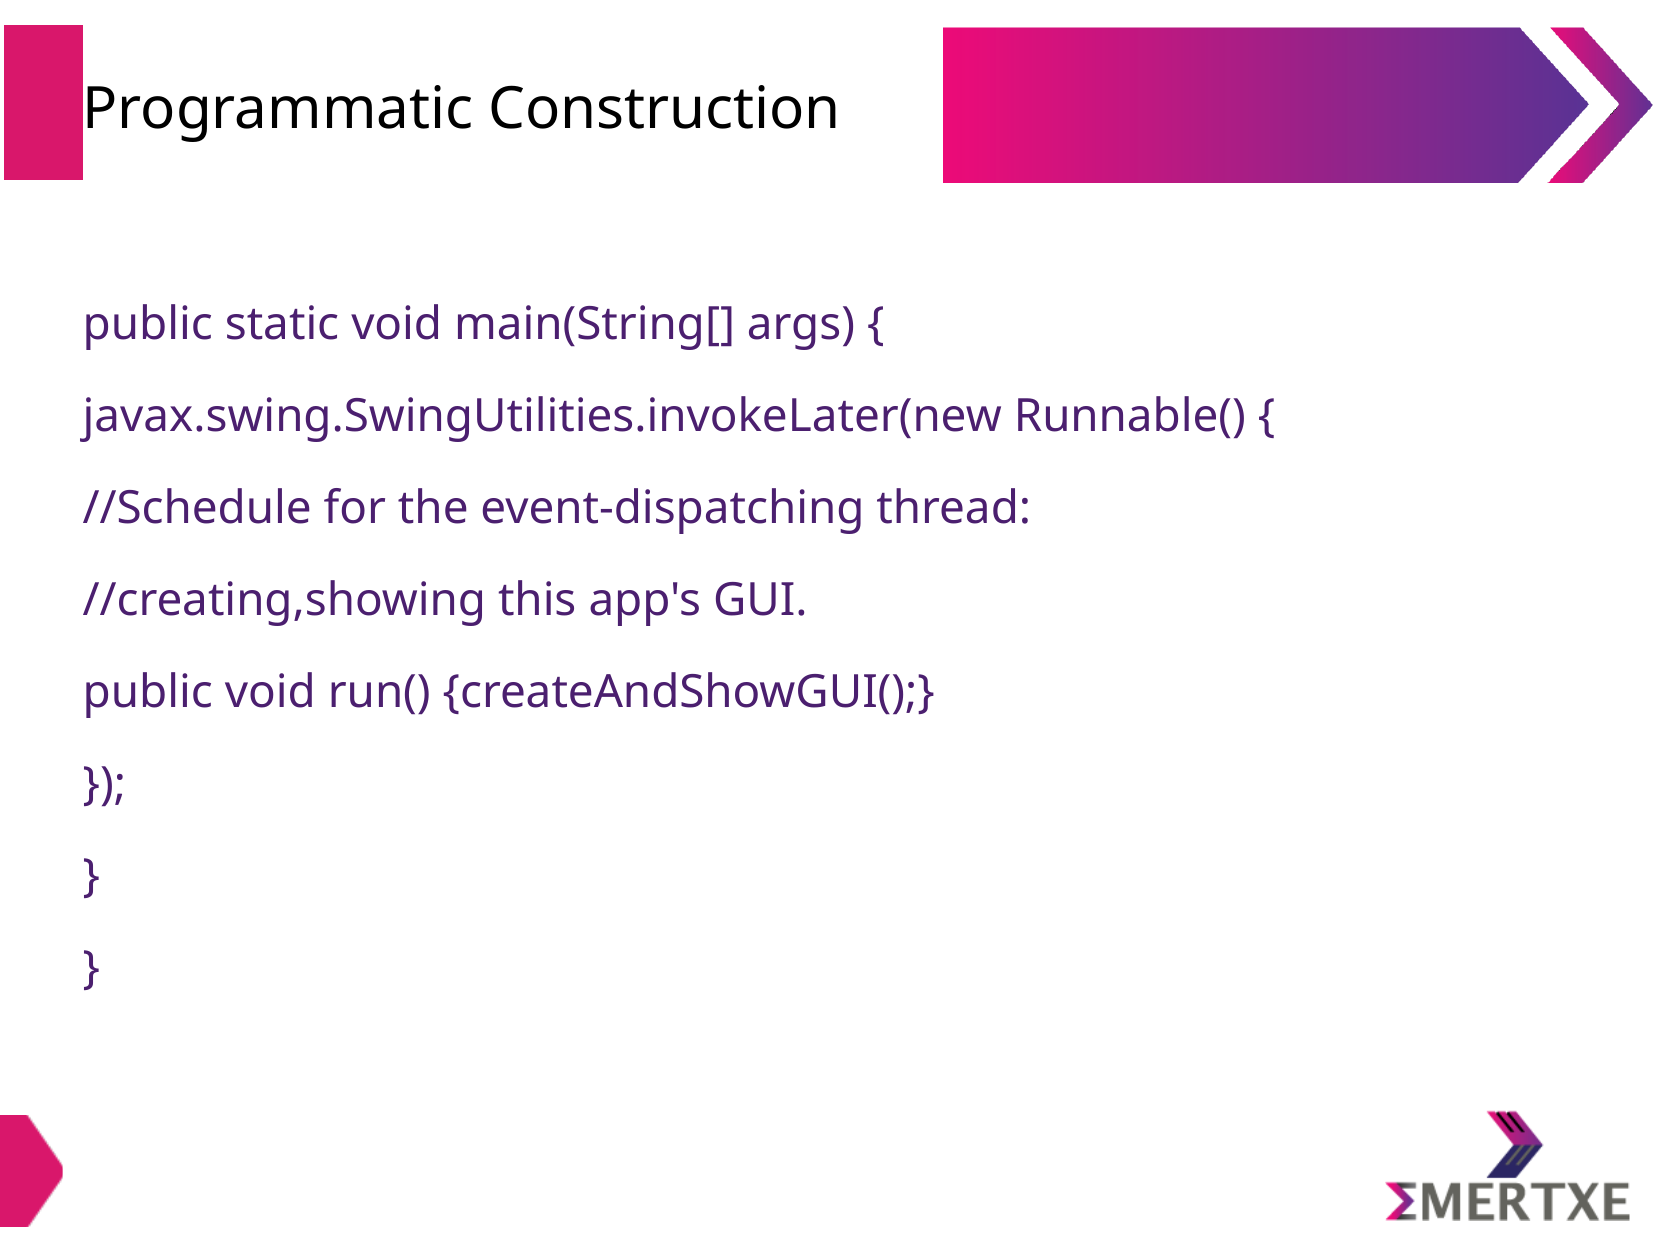

# Programmatic Construction
public static void main(String[] args) {
javax.swing.SwingUtilities.invokeLater(new Runnable() {
//Schedule for the event-dispatching thread:
//creating,showing this app's GUI.
public void run() {createAndShowGUI();}
});
}
}